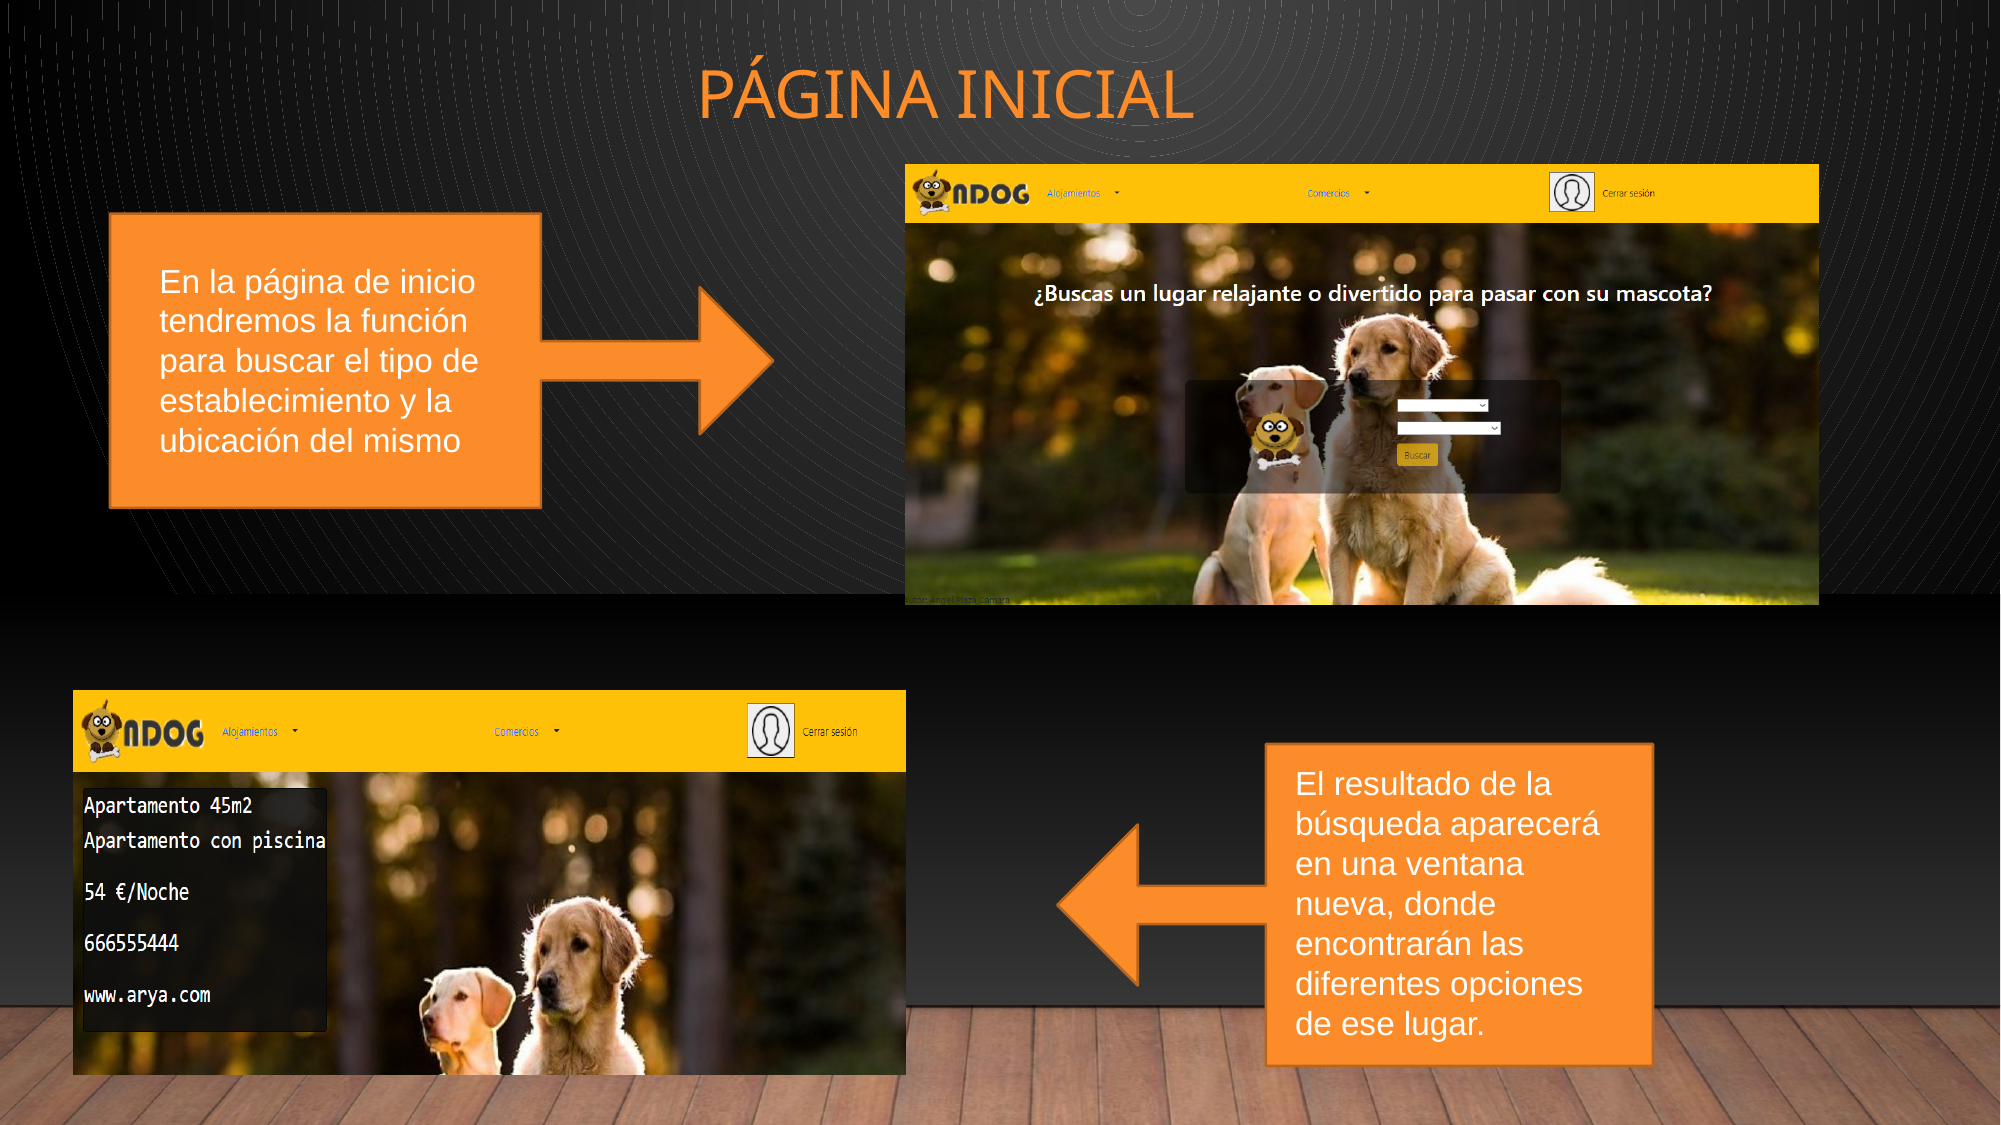

# Página inicial
En la página de inicio tendremos la función para buscar el tipo de establecimiento y la ubicación del mismo
El resultado de la búsqueda aparecerá en una ventana nueva, donde encontrarán las diferentes opciones de ese lugar.